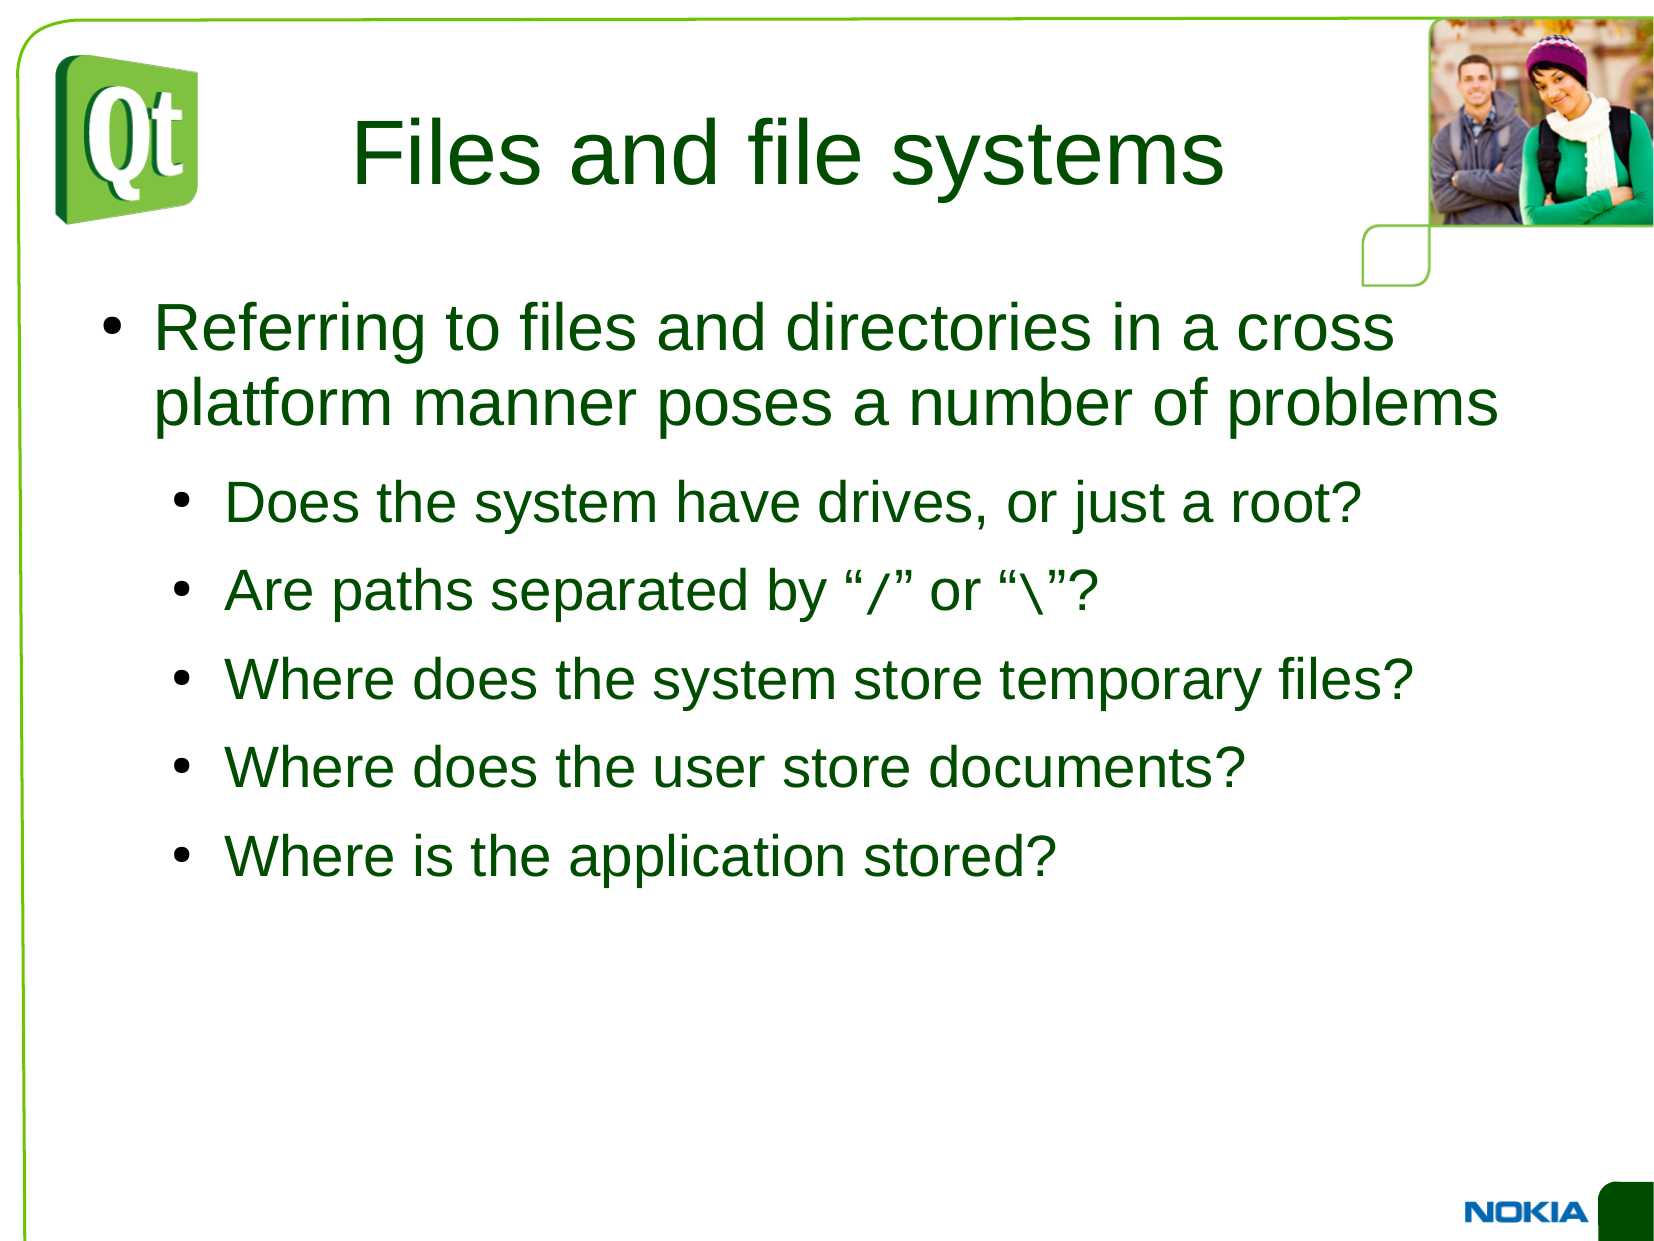

# Files and file systems
Referring to files and directories in a cross platform manner poses a number of problems
Does the system have drives, or just a root?
Are paths separated by “/” or “\”?
Where does the system store temporary files?
Where does the user store documents?
Where is the application stored?